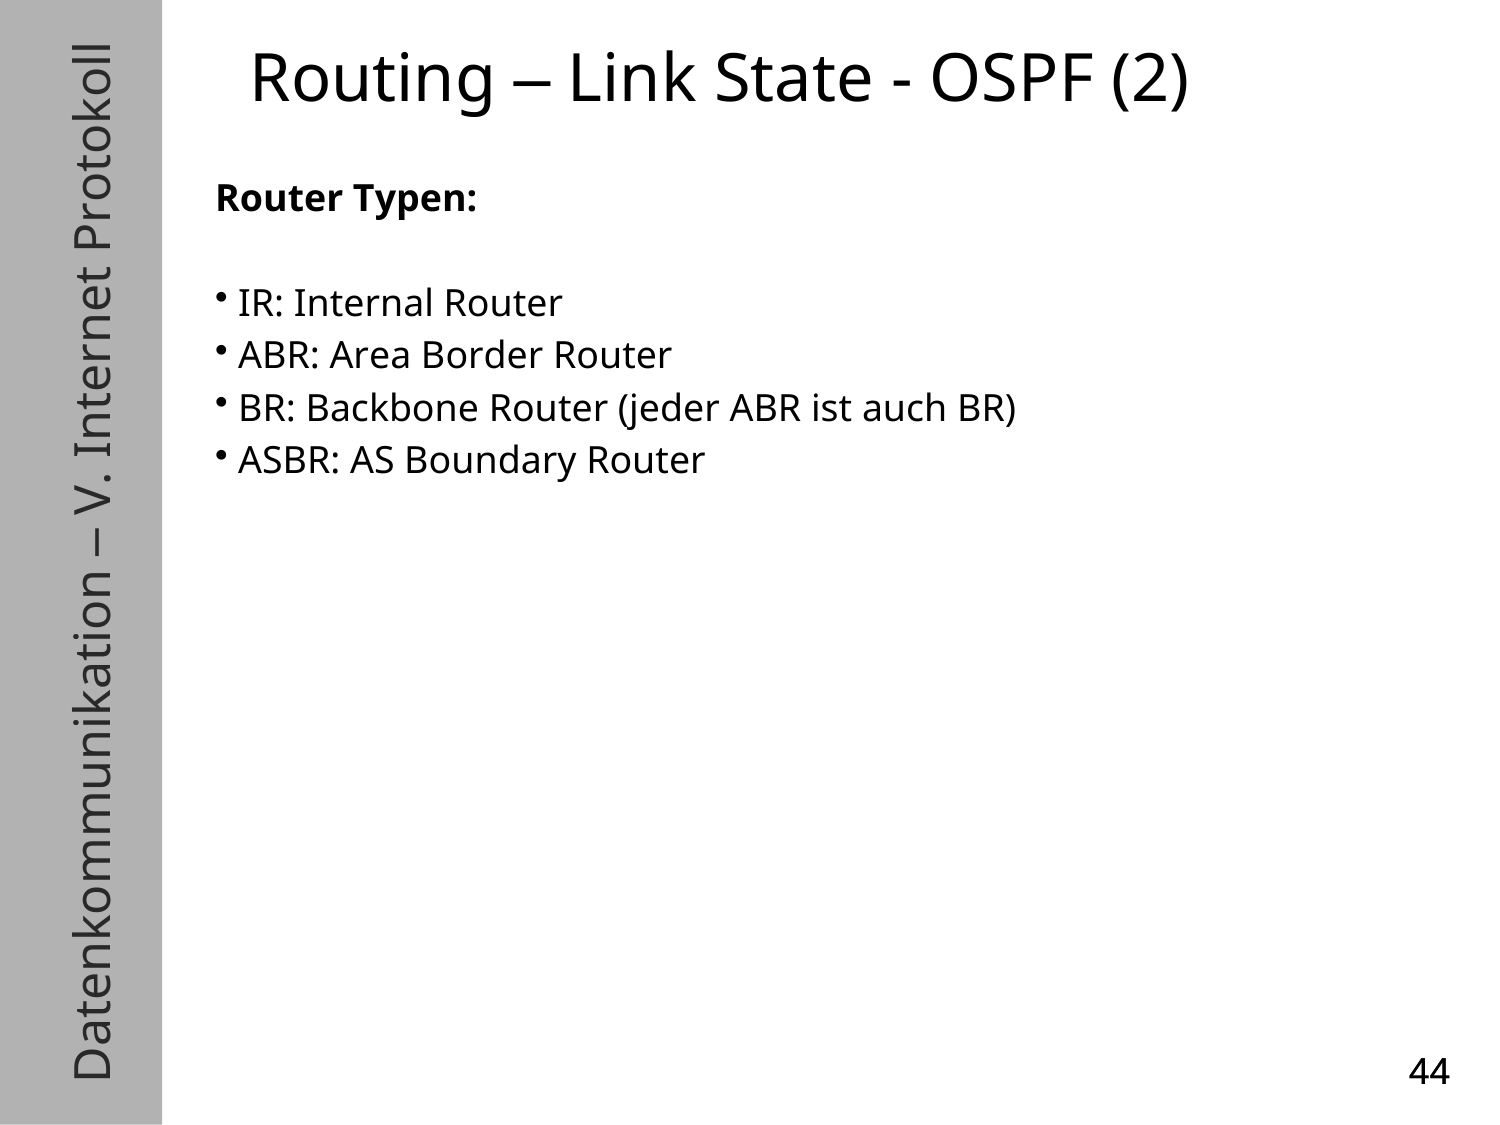

Routing – Link State - OSPF (2)
Router Typen:
 IR: Internal Router
 ABR: Area Border Router
 BR: Backbone Router (jeder ABR ist auch BR)
 ASBR: AS Boundary Router
Datenkommunikation – V. Internet Protokoll